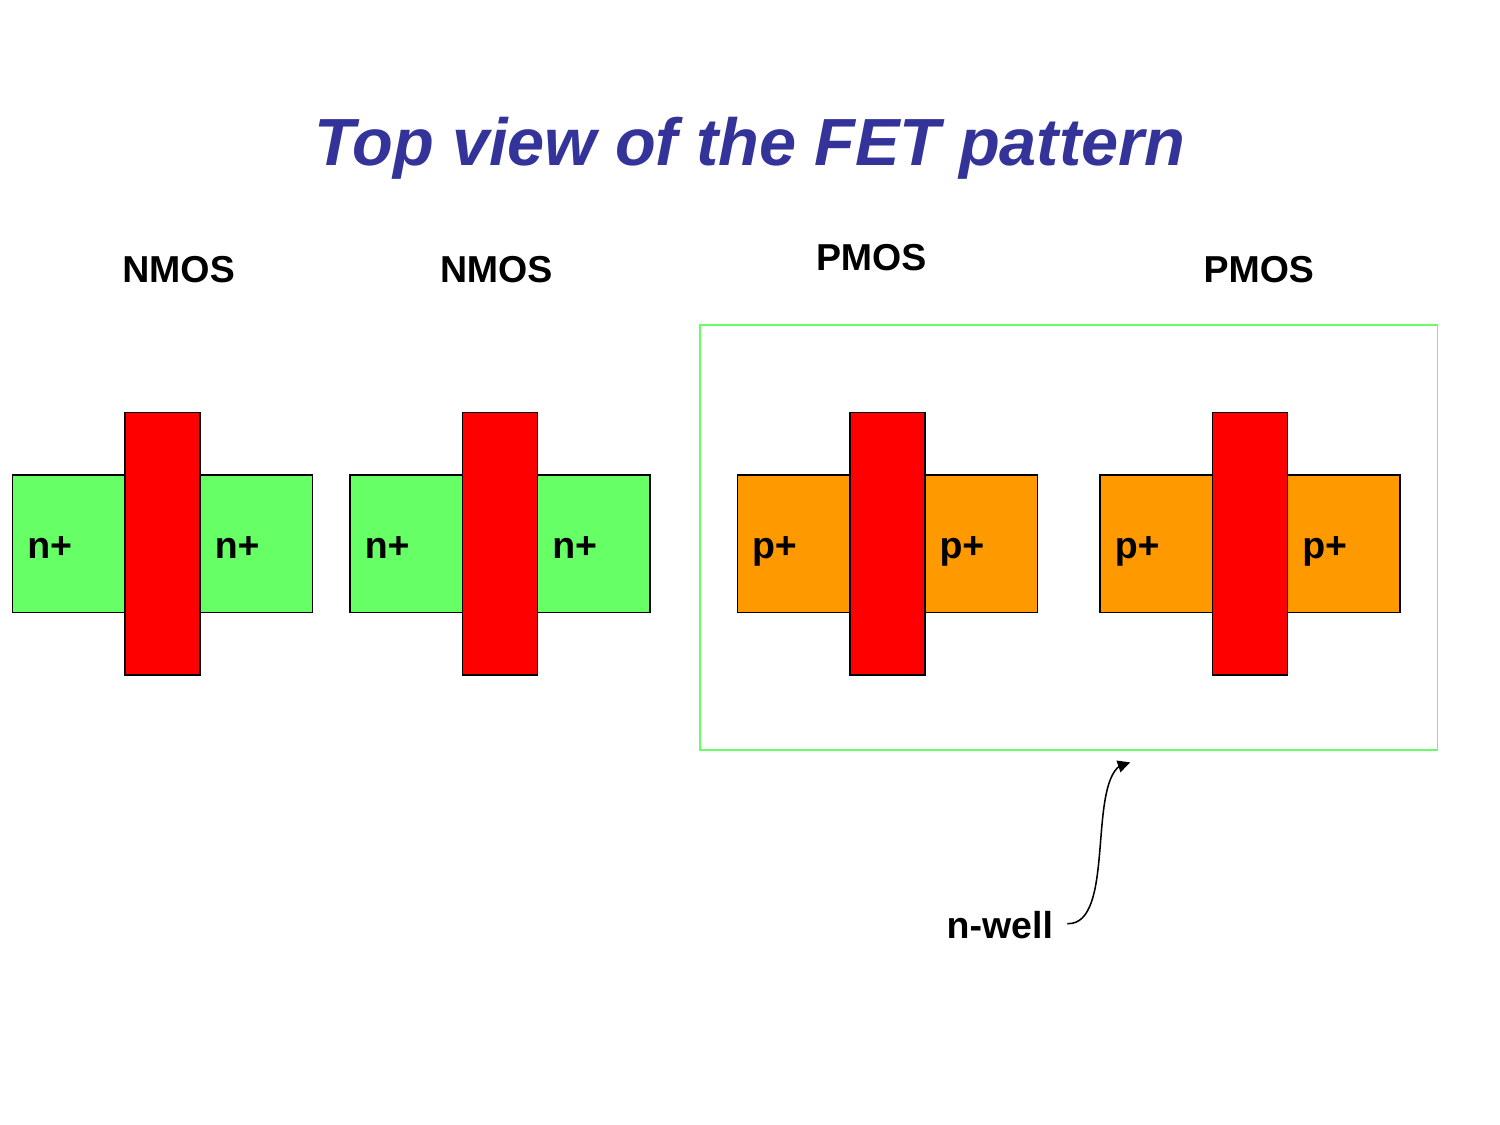

# Top view of the FET pattern
PMOS
NMOS
NMOS
PMOS
n+
n+
n+
n+
p+
p+
p+
p+
n-well